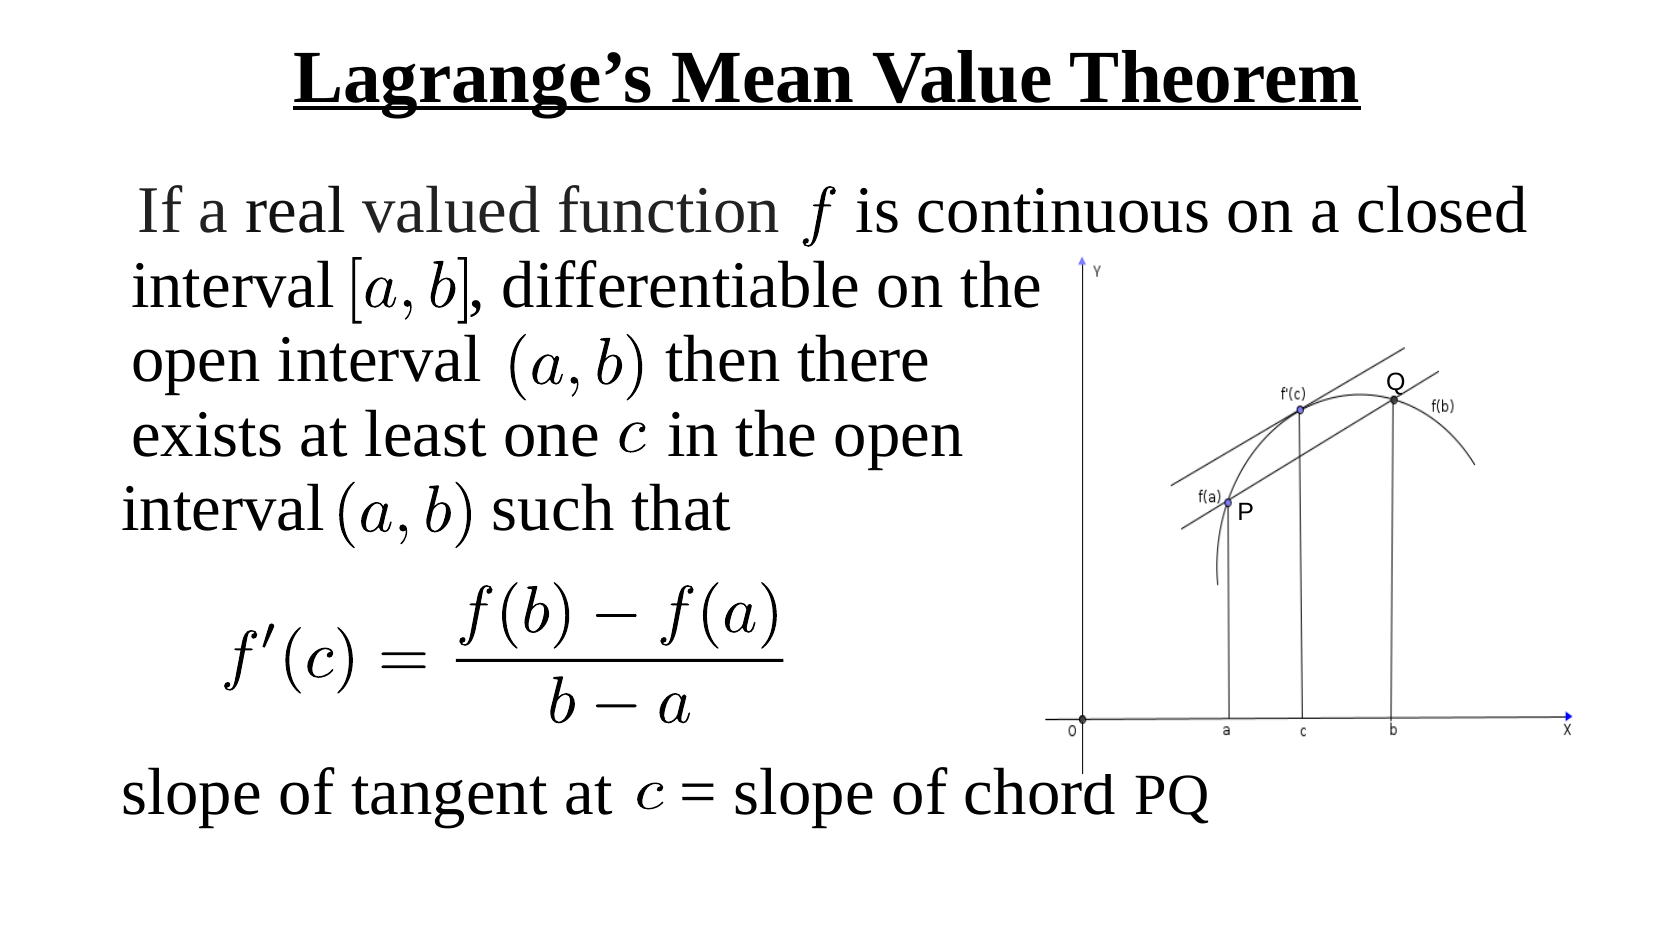

# Lagrange’s Mean Value Theorem
	 If a real valued function is continuous on a closed
 interval , differentiable on the
 open interval then there
 exists at least one in the open
	interval such that
	slope of tangent at = slope of chord PQ
Q
P